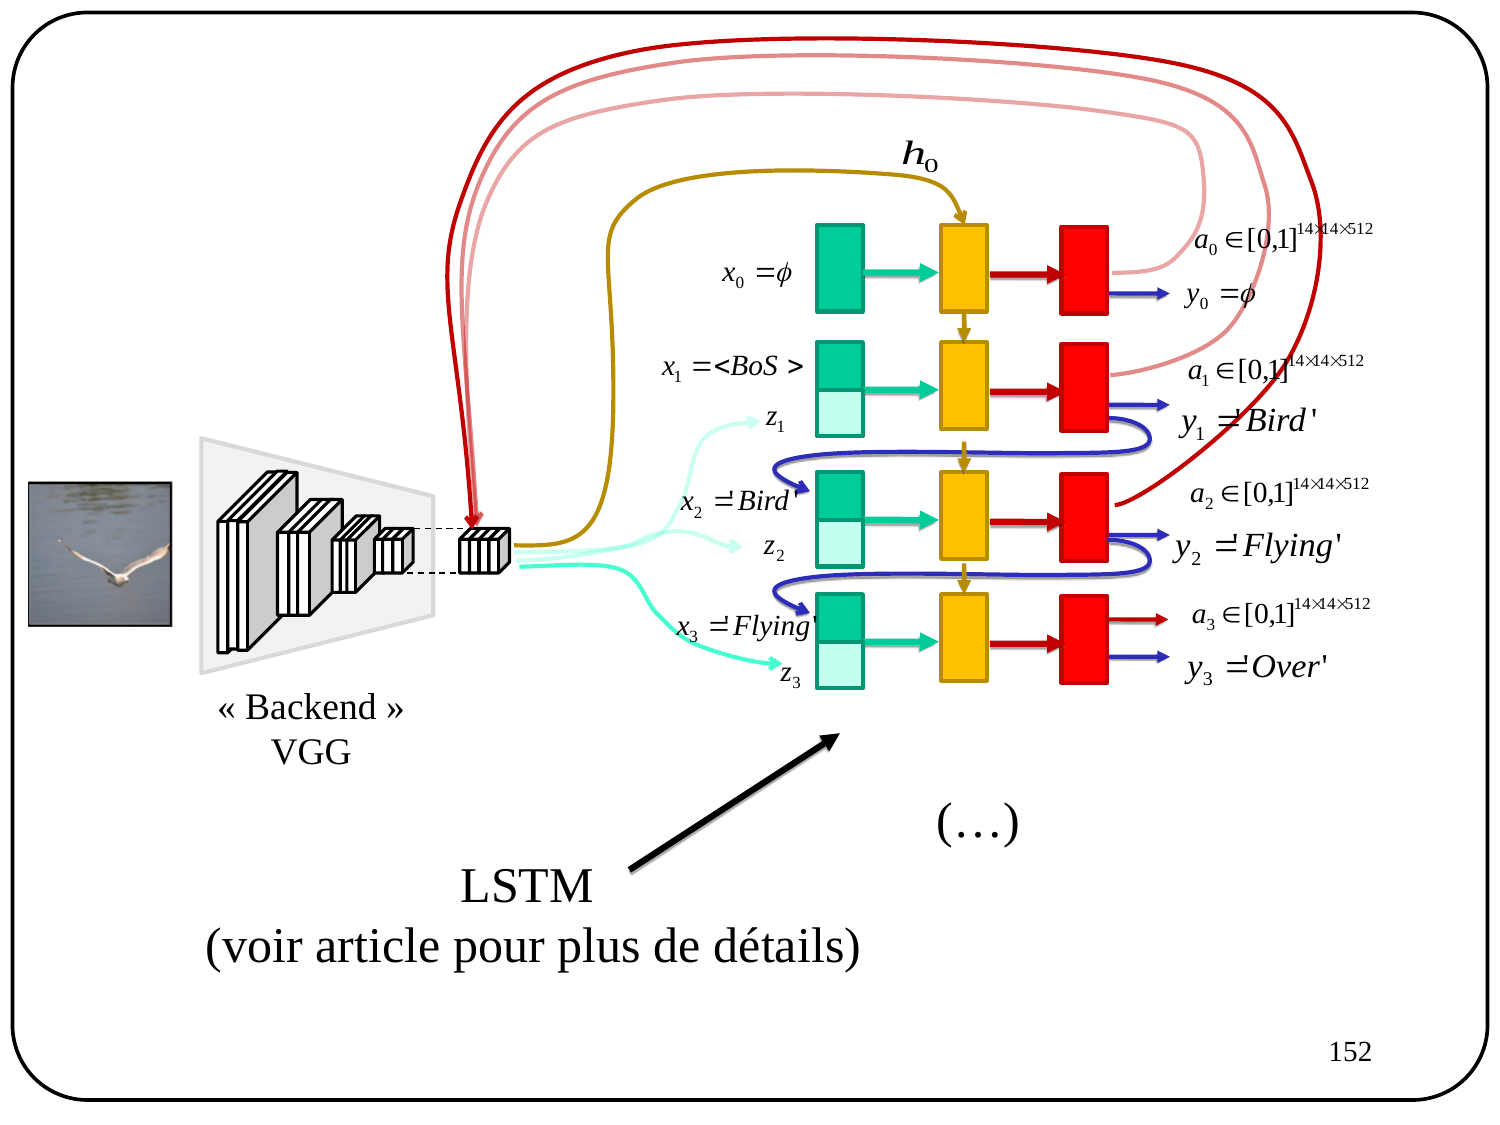

« Backend »
VGG
(…)
LSTM
(voir article pour plus de détails)